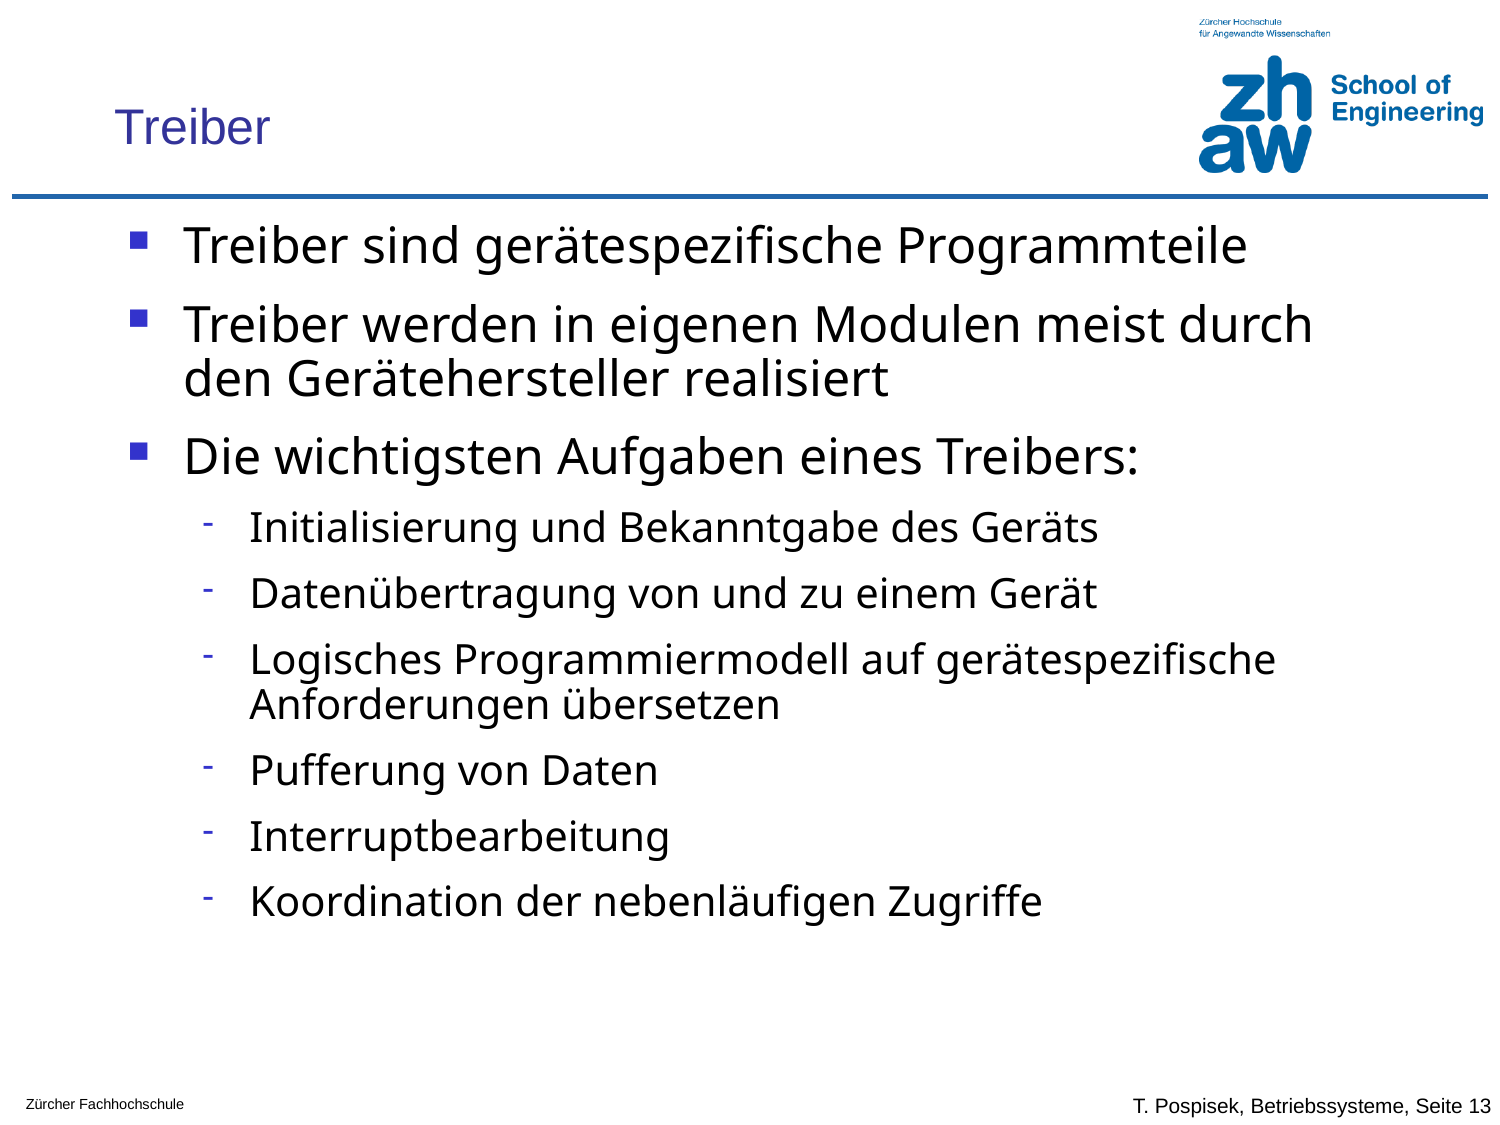

# Treiber
Treiber sind gerätespezifische Programmteile
Treiber werden in eigenen Modulen meist durch den Gerätehersteller realisiert
Die wichtigsten Aufgaben eines Treibers:
Initialisierung und Bekanntgabe des Geräts
Datenübertragung von und zu einem Gerät
Logisches Programmiermodell auf gerätespezifische Anforderungen übersetzen
Pufferung von Daten
Interruptbearbeitung
Koordination der nebenläufigen Zugriffe